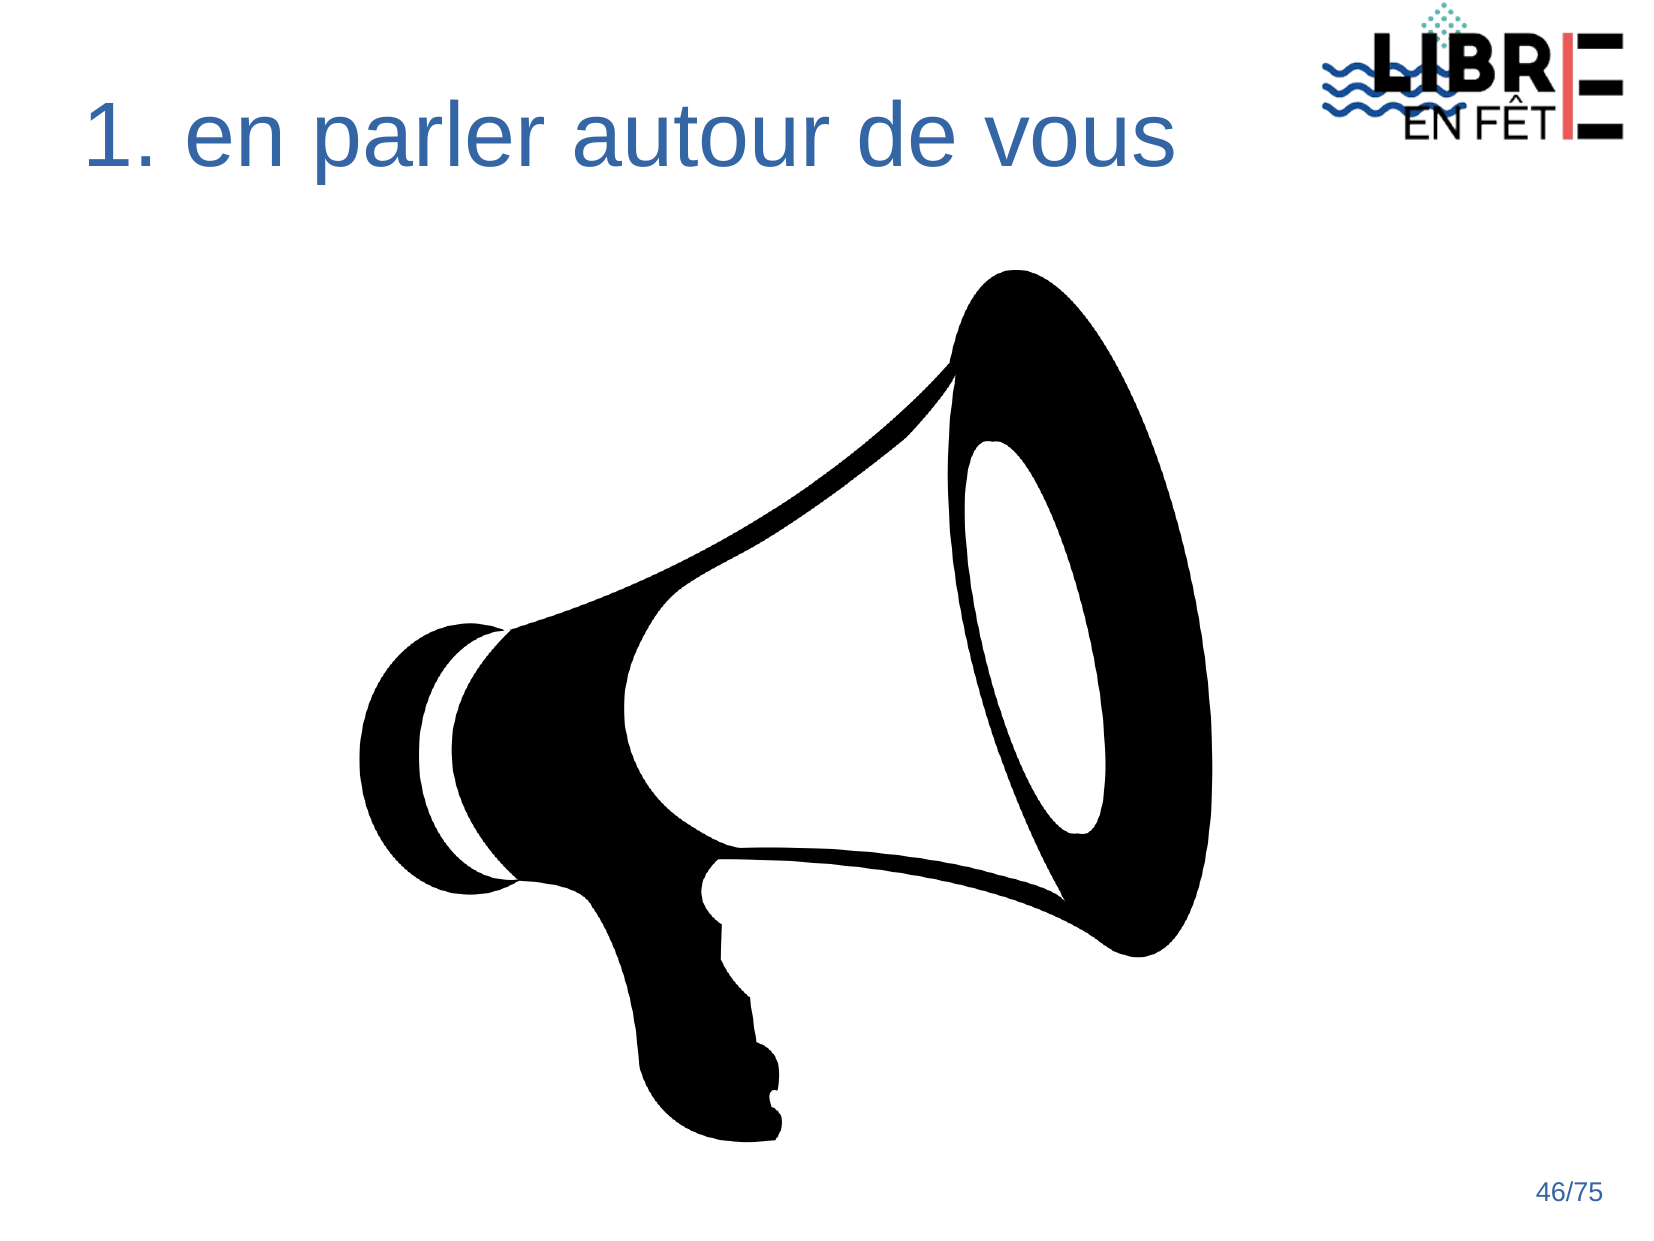

# 1. en parler autour de vous